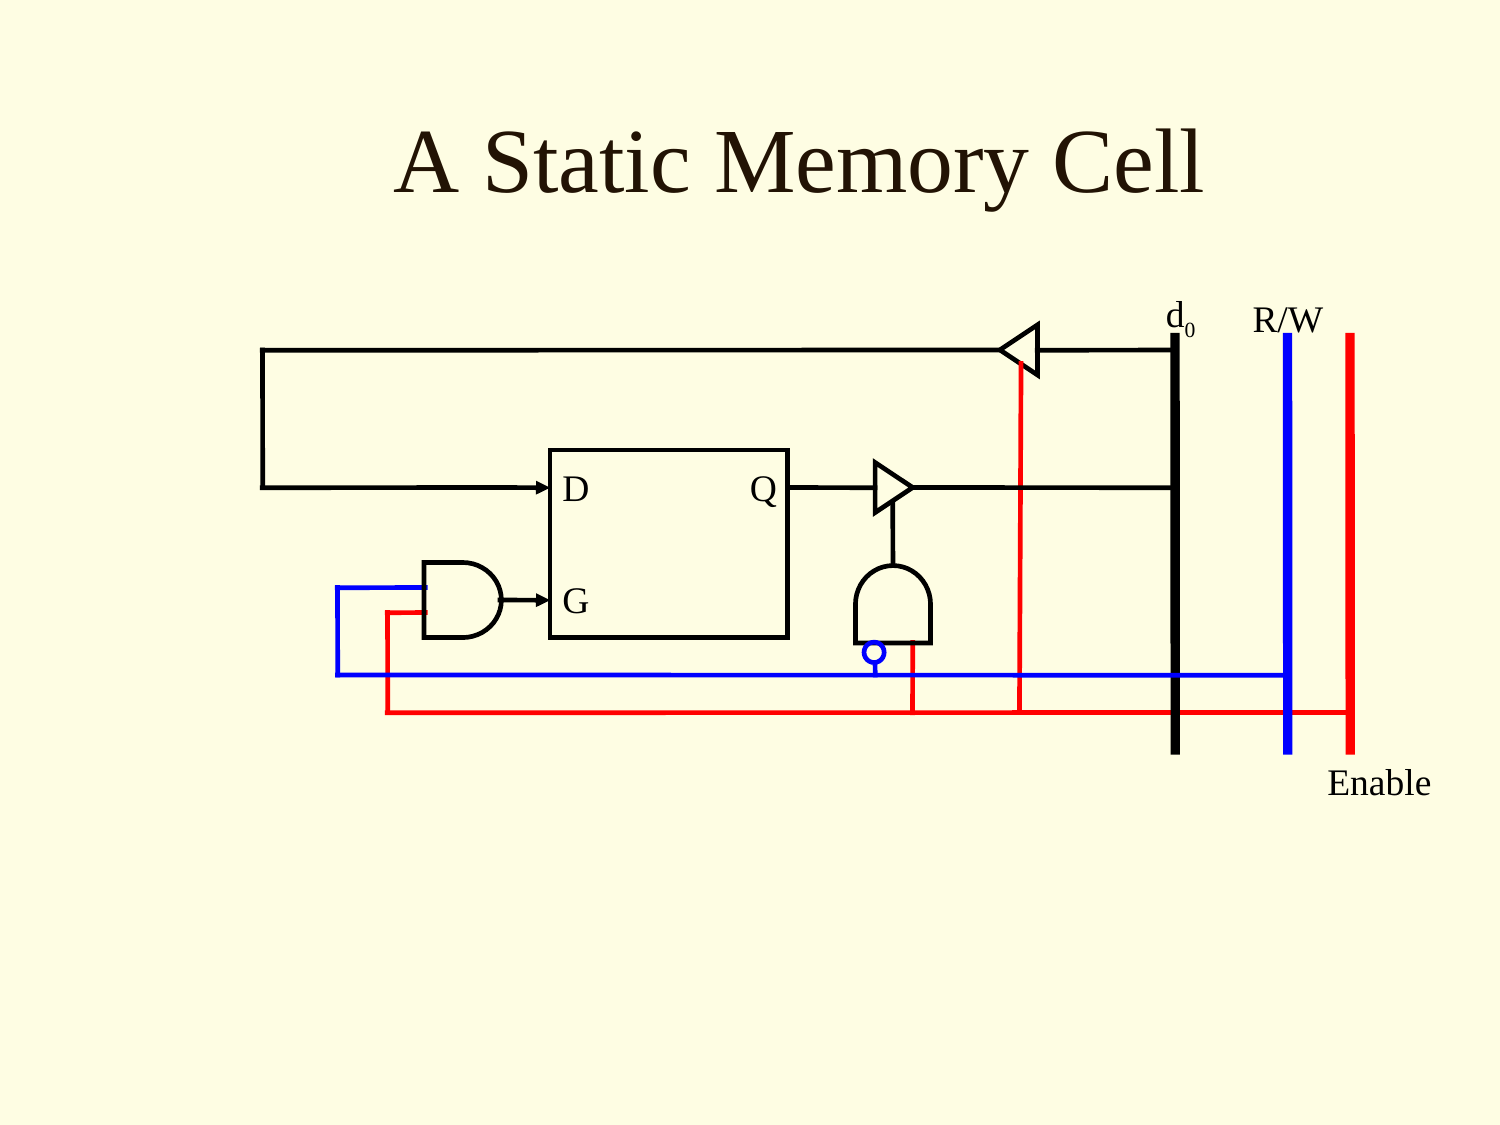

# A Static Memory Cell
d0
R/W
D
Q
G
Enable